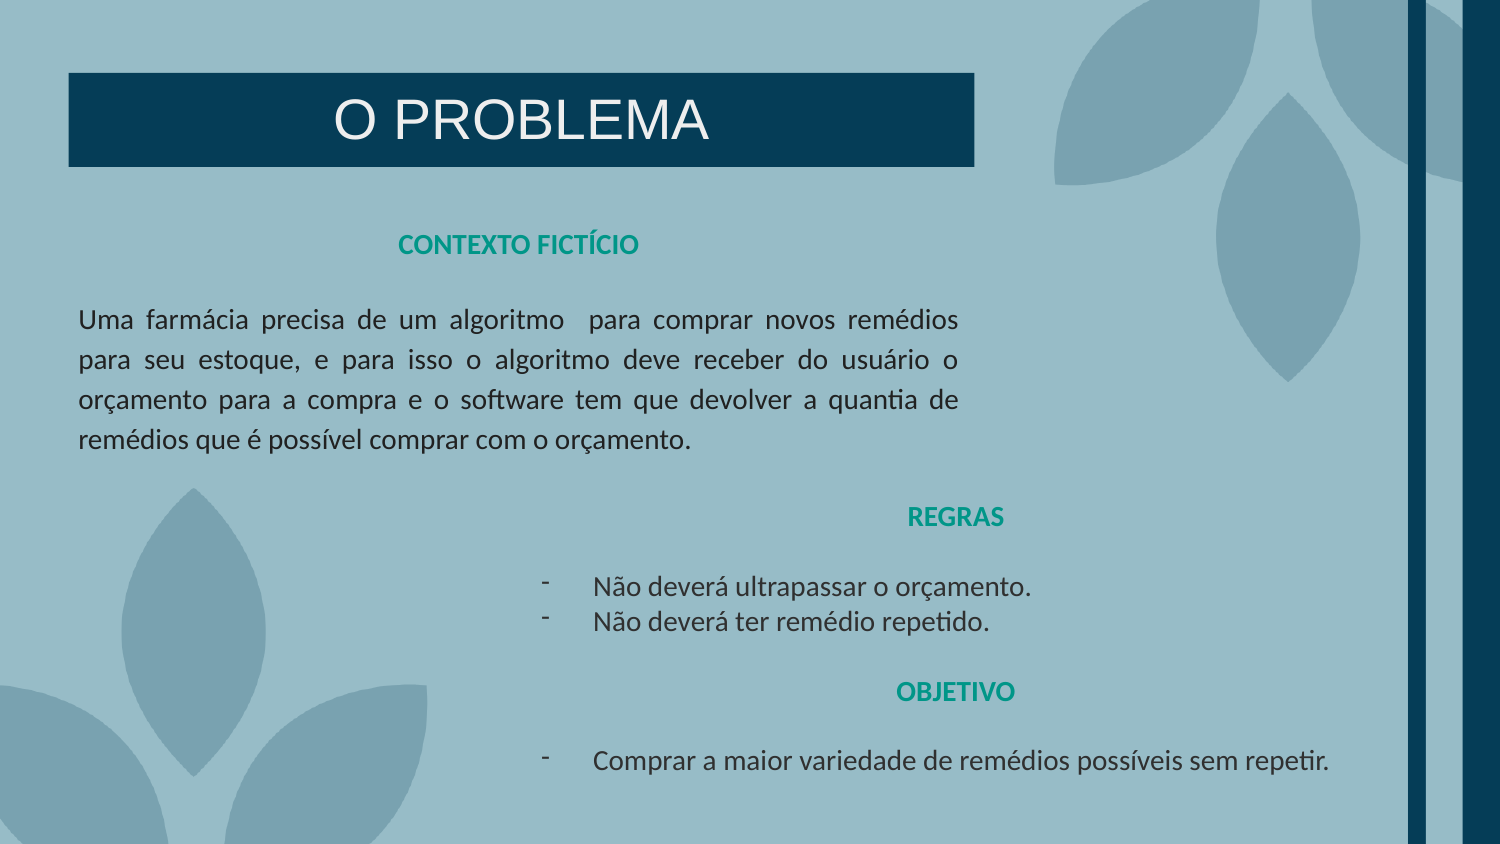

# O PROBLEMA
CONTEXTO FICTÍCIO
Uma farmácia precisa de um algoritmo para comprar novos remédios para seu estoque, e para isso o algoritmo deve receber do usuário o orçamento para a compra e o software tem que devolver a quantia de remédios que é possível comprar com o orçamento.
REGRAS
Não deverá ultrapassar o orçamento.
Não deverá ter remédio repetido.
OBJETIVO
Comprar a maior variedade de remédios possíveis sem repetir.